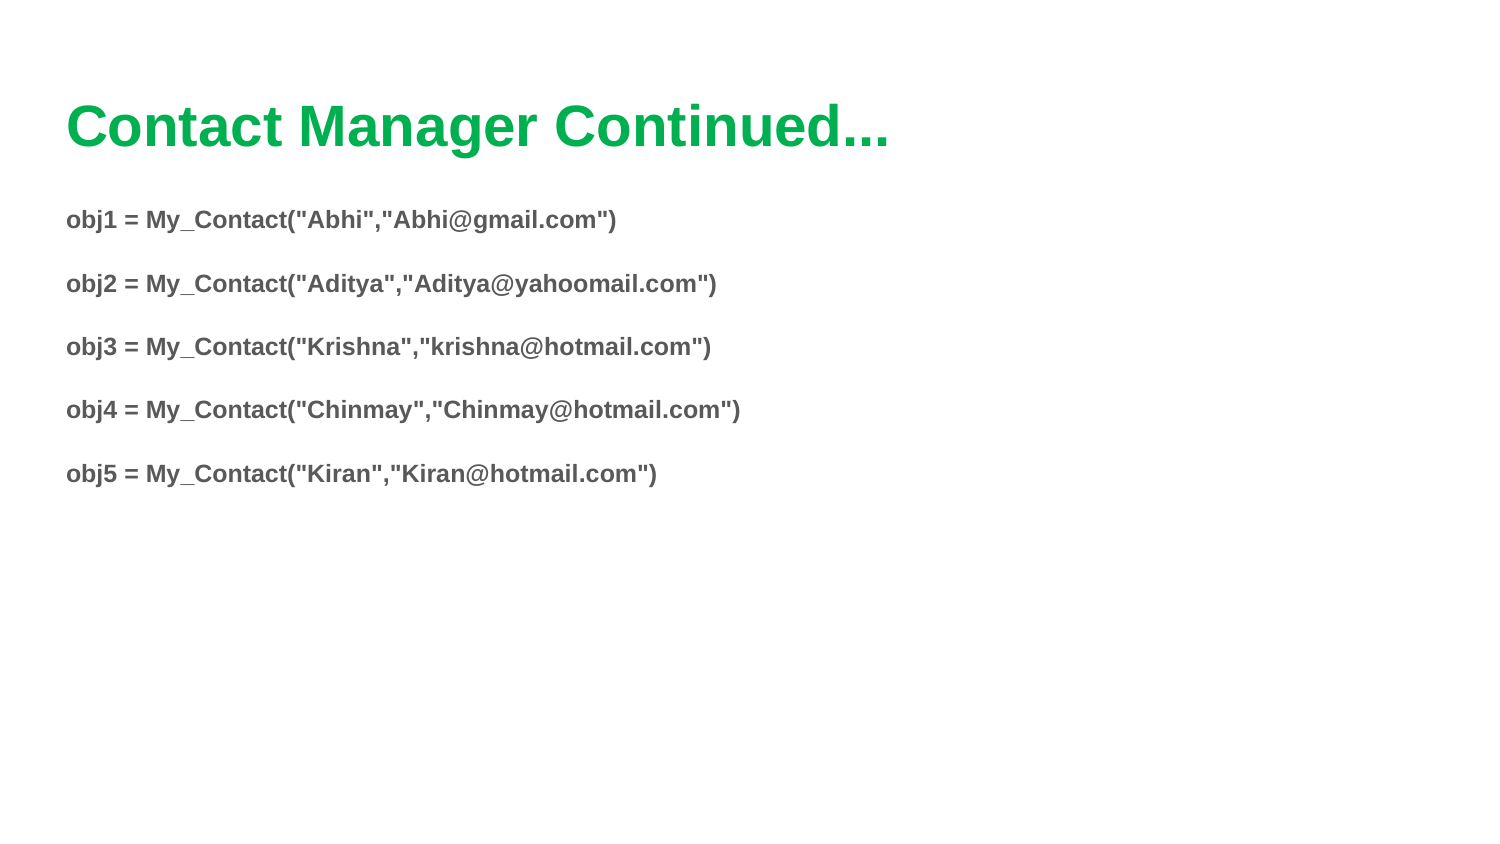

# Contact Manager Continued...
obj1 = My_Contact("Abhi","Abhi@gmail.com")
obj2 = My_Contact("Aditya","Aditya@yahoomail.com")
obj3 = My_Contact("Krishna","krishna@hotmail.com")
obj4 = My_Contact("Chinmay","Chinmay@hotmail.com")
obj5 = My_Contact("Kiran","Kiran@hotmail.com")